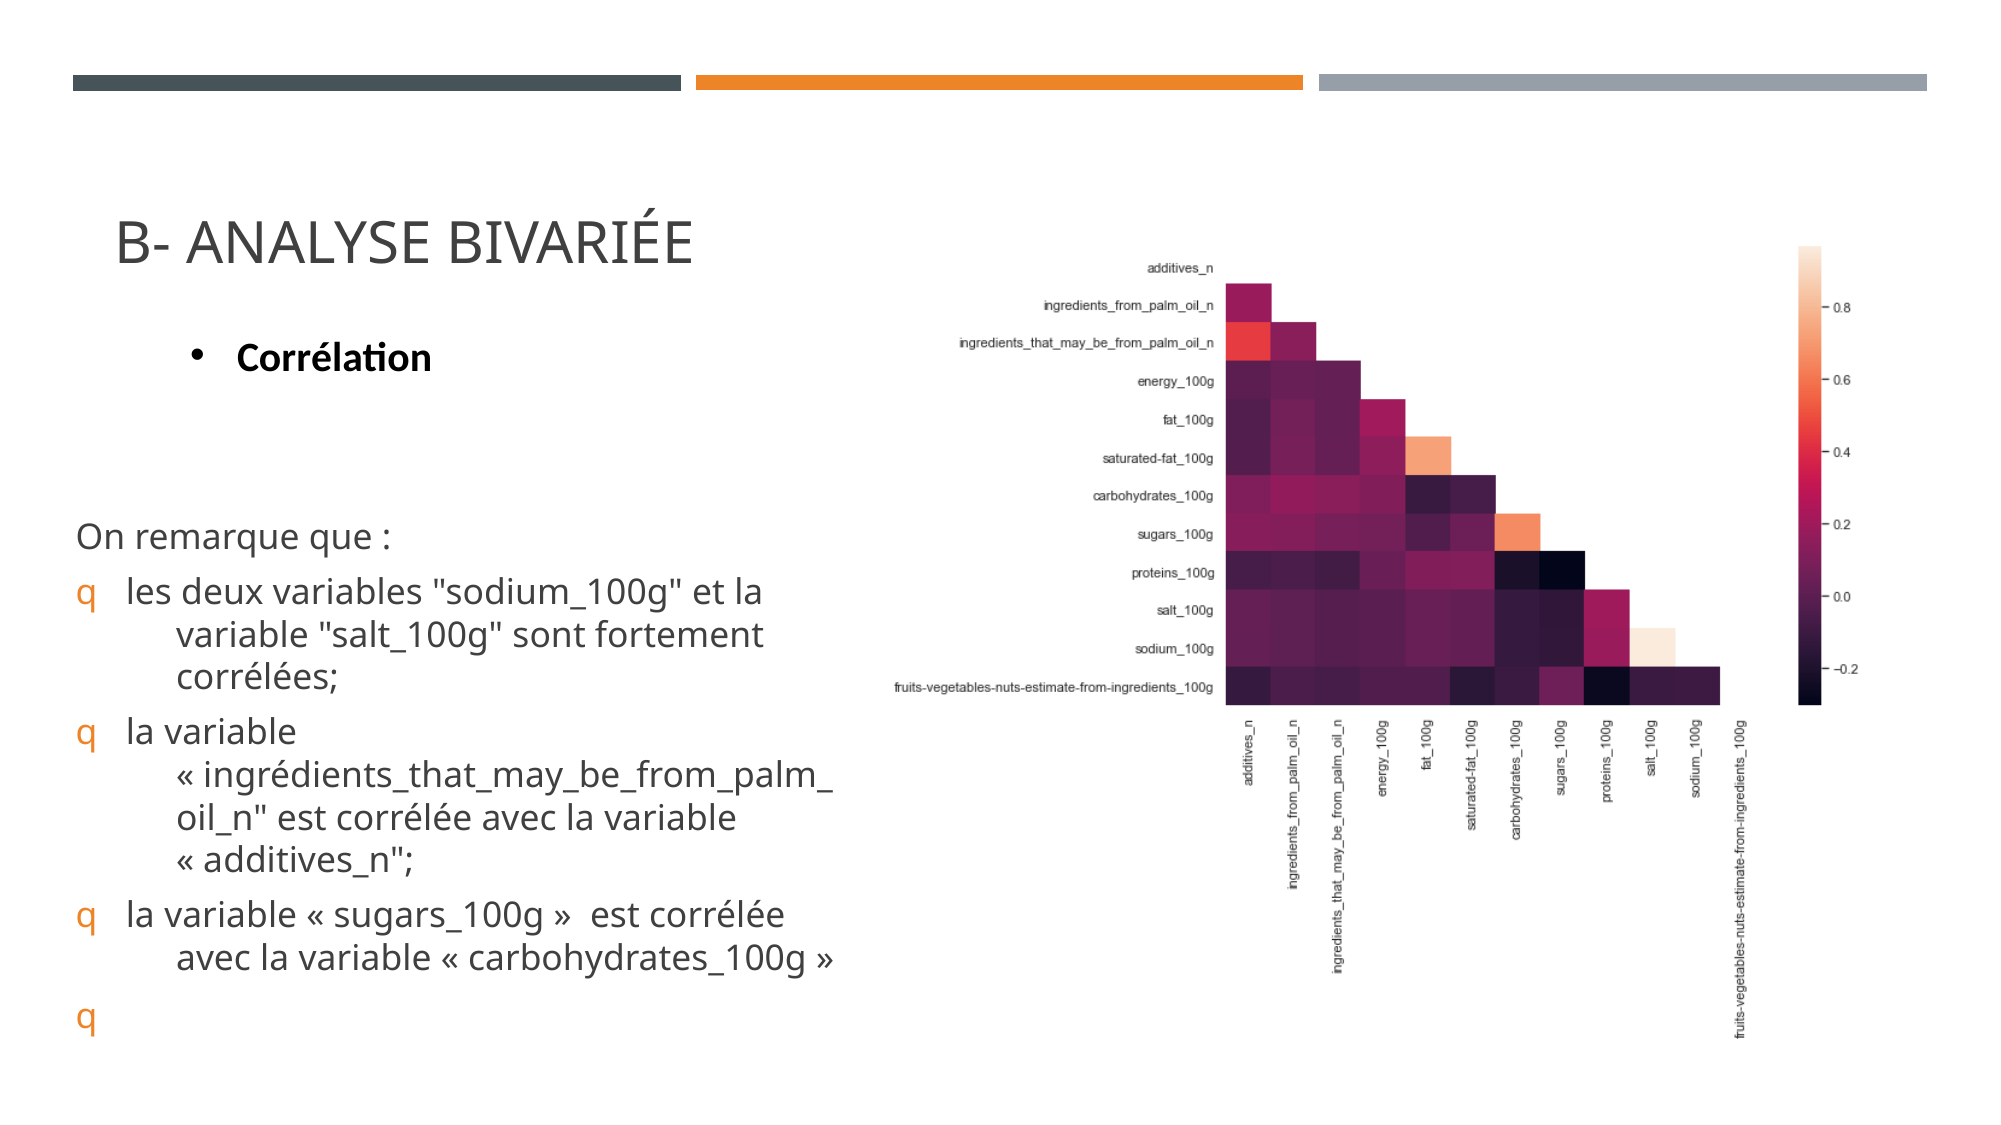

# B- Analyse BIVARIée
Corrélation
On remarque que :
les deux variables "sodium_100g" et la variable "salt_100g" sont fortement corrélées;
la variable « ingrédients_that_may_be_from_palm_oil_n" est corrélée avec la variable « additives_n";
la variable « sugars_100g »  est corrélée avec la variable « carbohydrates_100g »